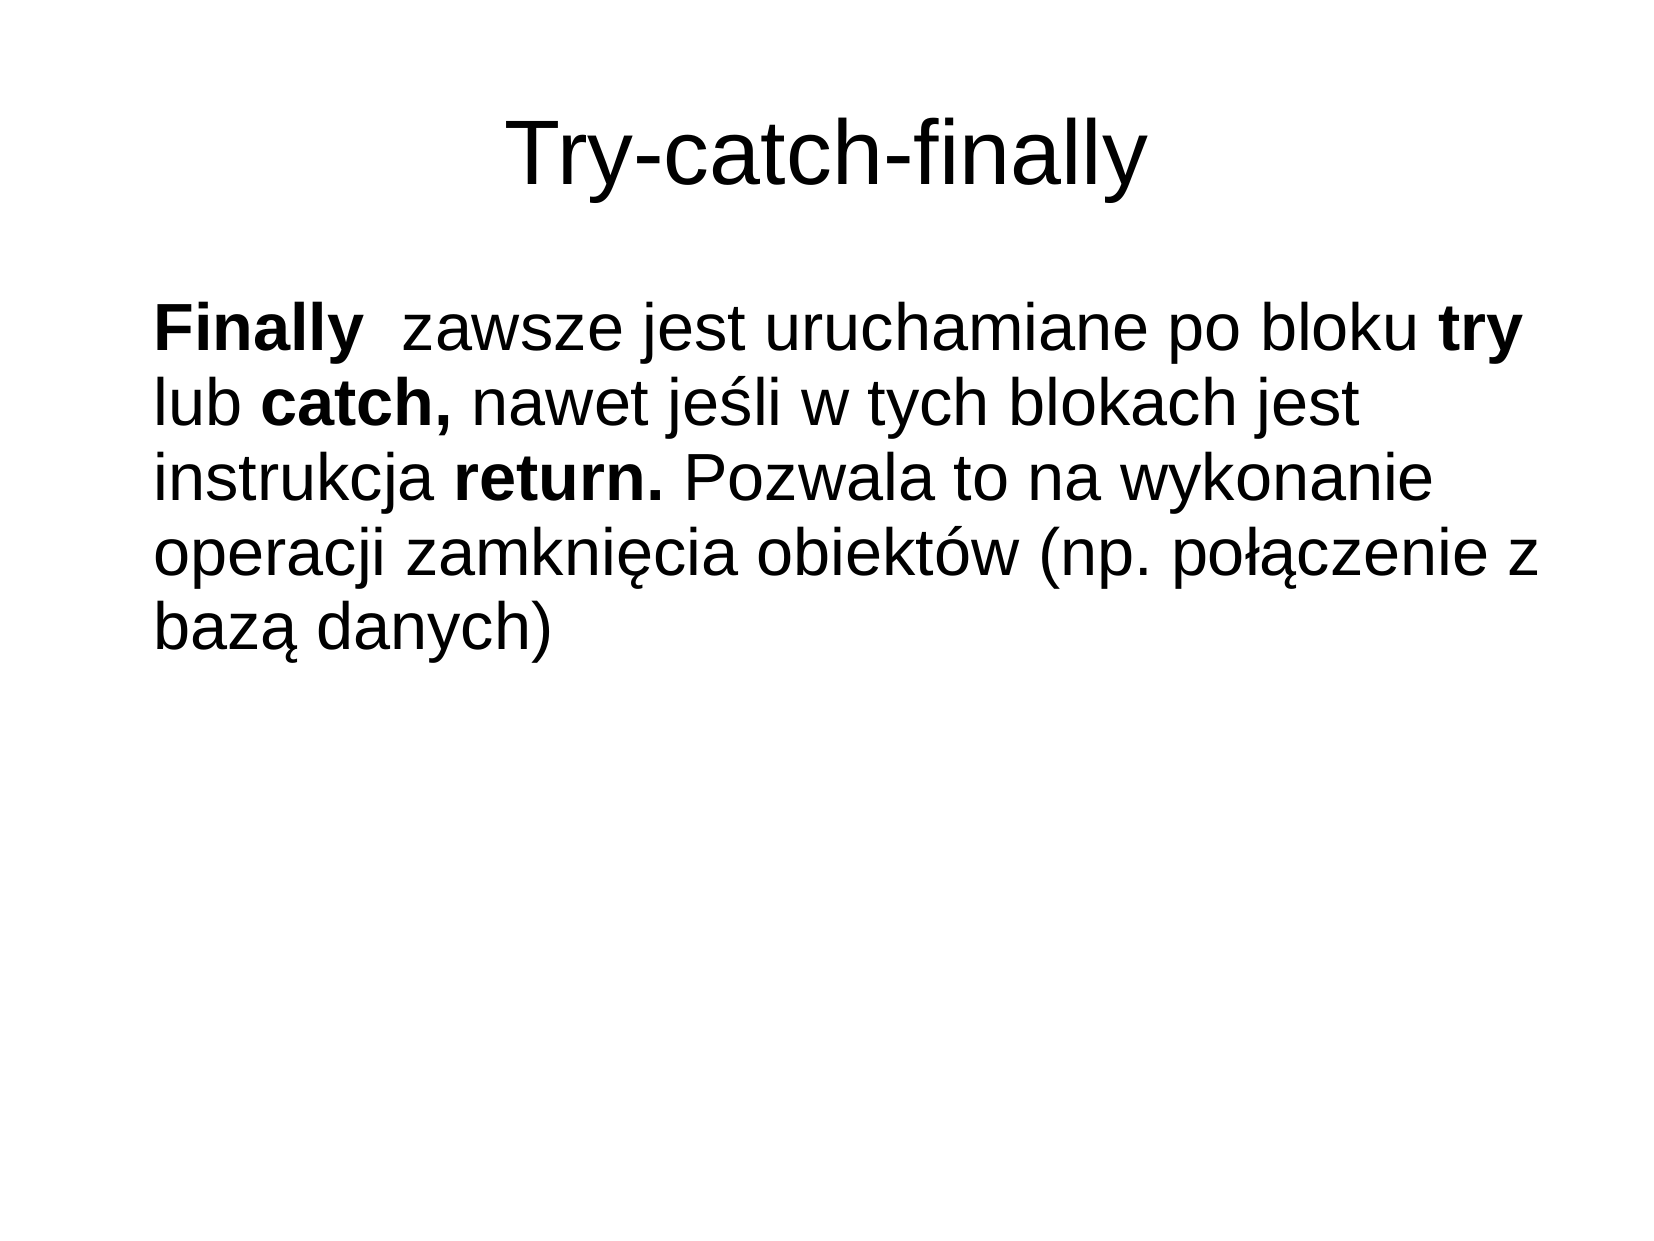

# Try-catch-finally
Finally zawsze jest uruchamiane po bloku try lub catch, nawet jeśli w tych blokach jest instrukcja return. Pozwala to na wykonanie operacji zamknięcia obiektów (np. połączenie z bazą danych)